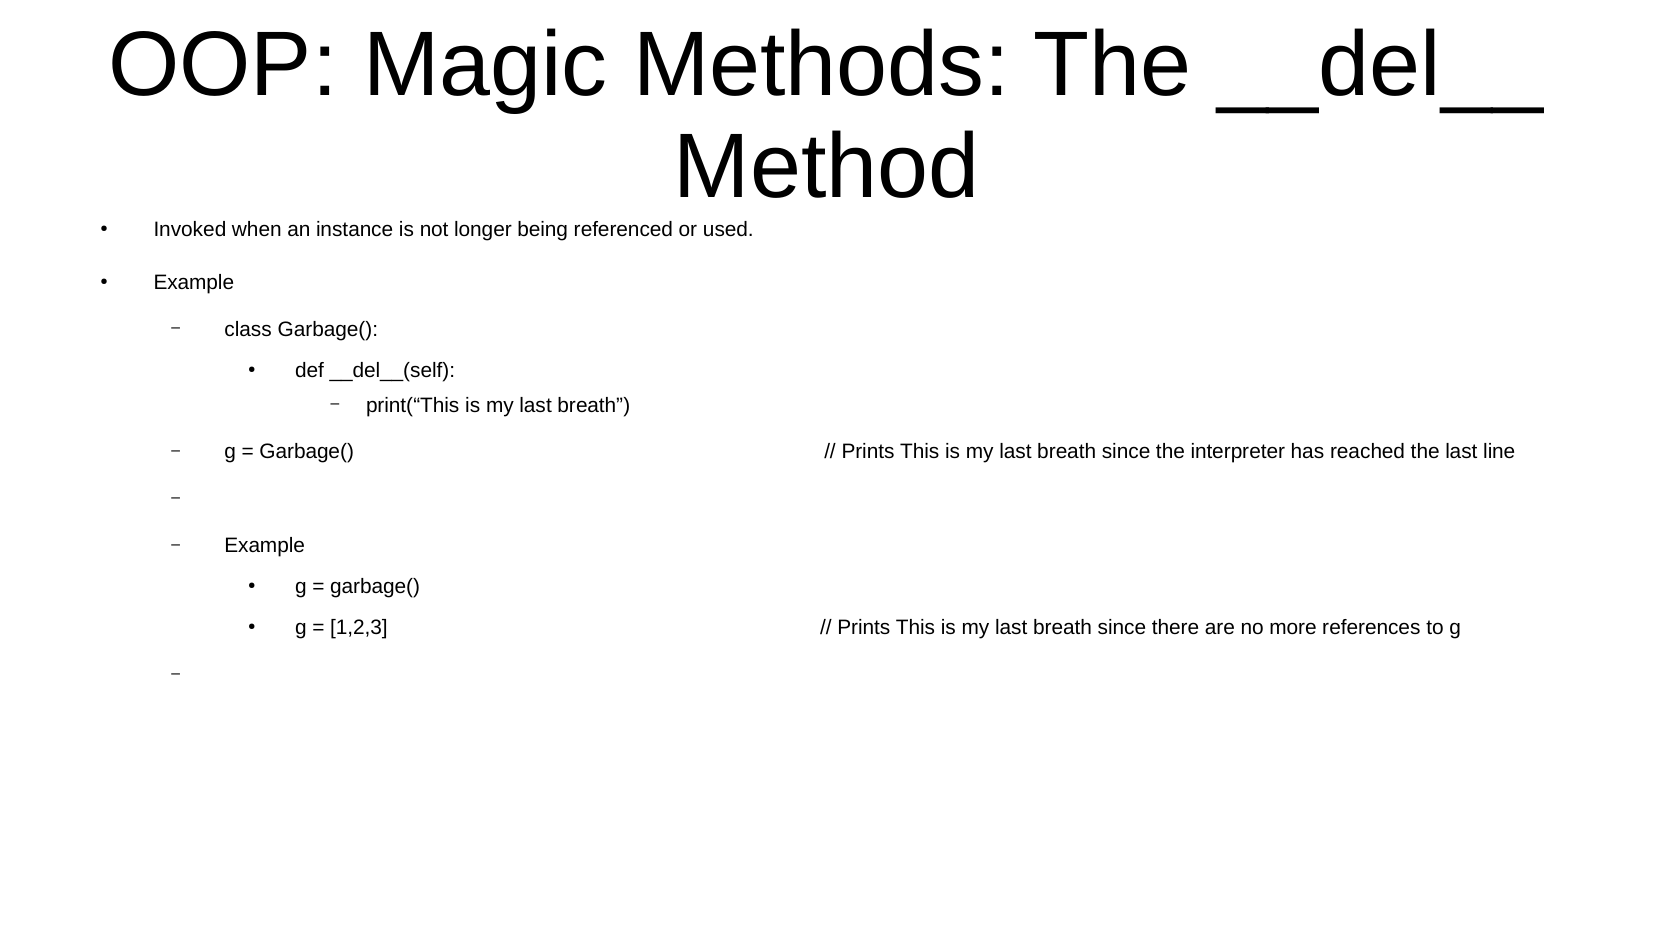

# OOP: Magic Methods: The __del__ Method
Invoked when an instance is not longer being referenced or used.
Example
class Garbage():
def __del__(self):
print(“This is my last breath”)
g = Garbage()							// Prints This is my last breath since the interpreter has reached the last line
Example
g = garbage()
g = [1,2,3]						// Prints This is my last breath since there are no more references to g